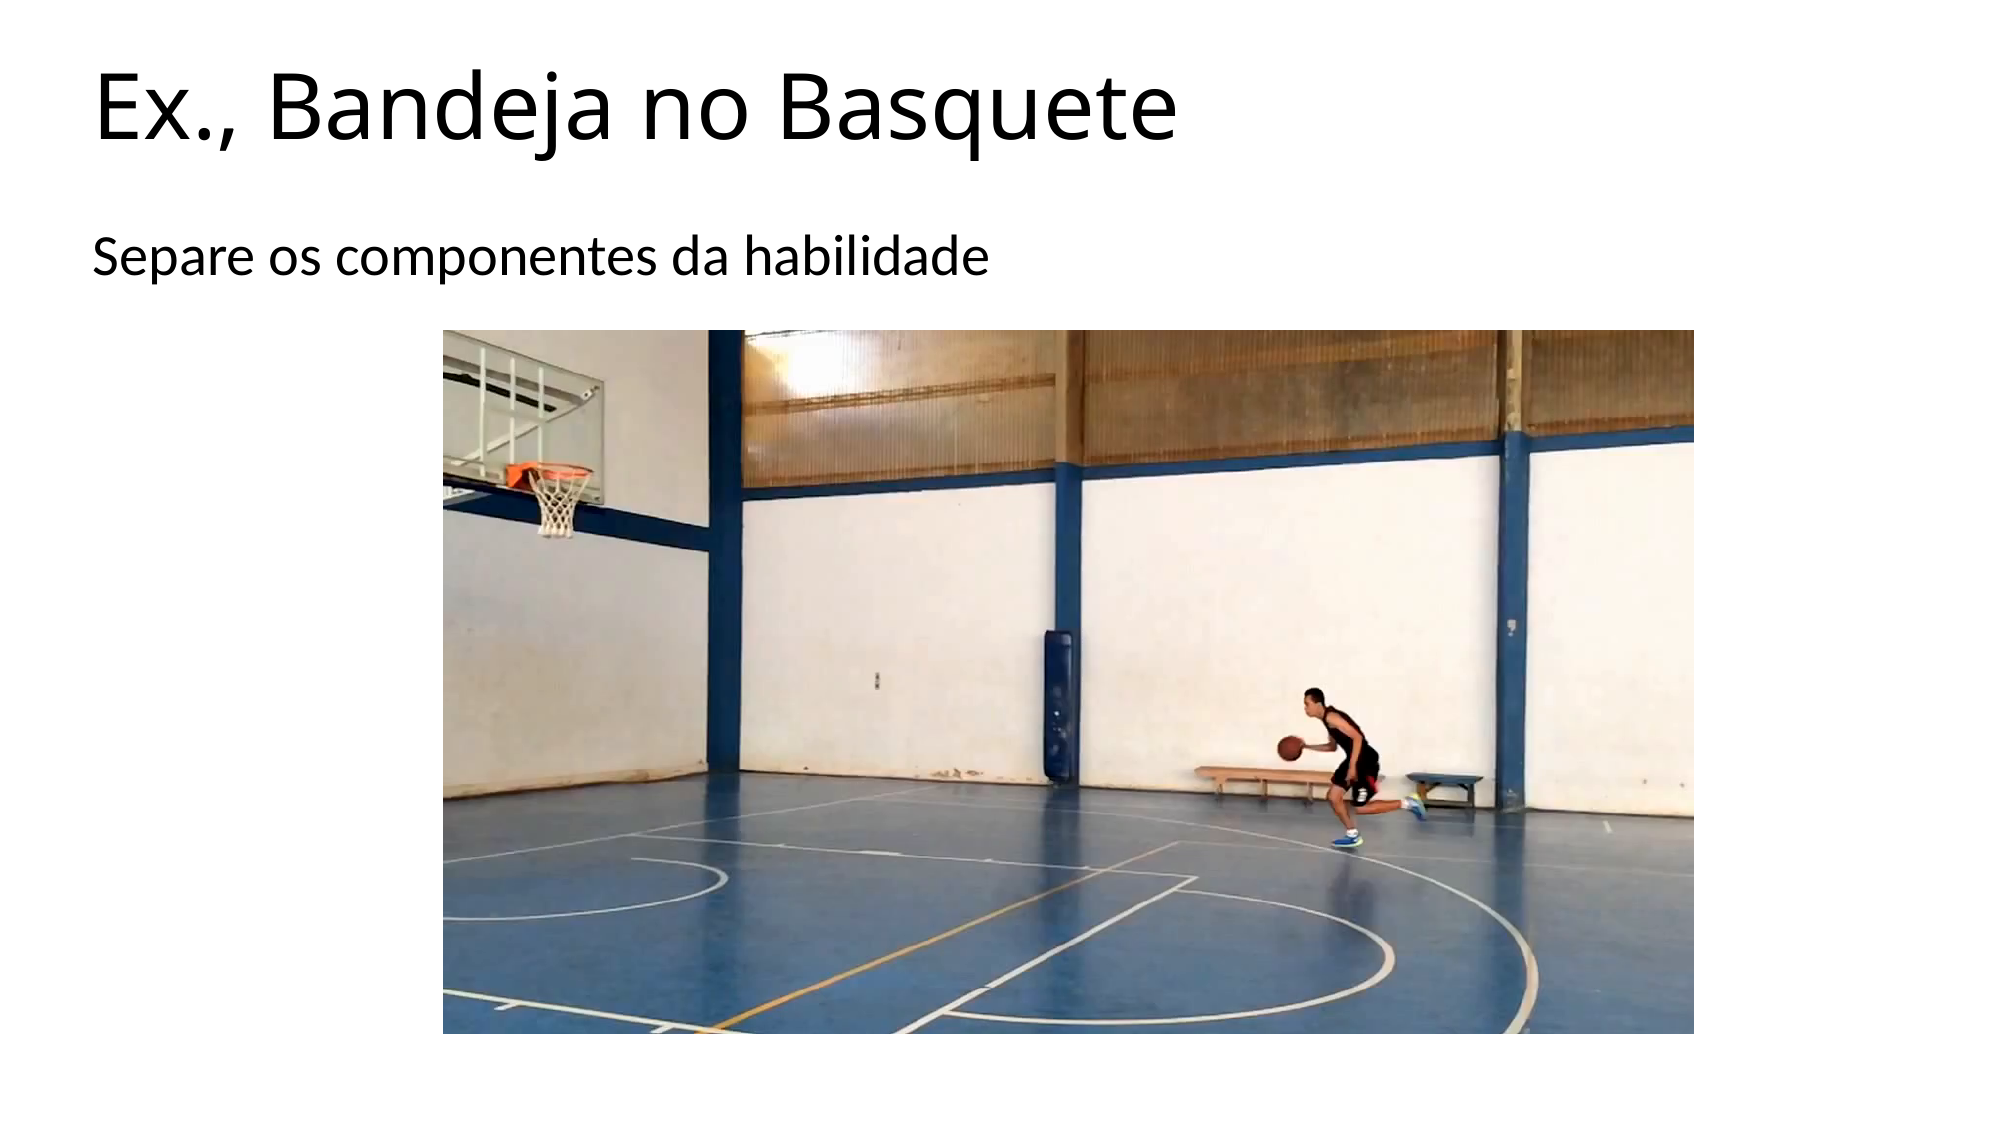

# Ex., Bandeja no Basquete
Separe os componentes da habilidade